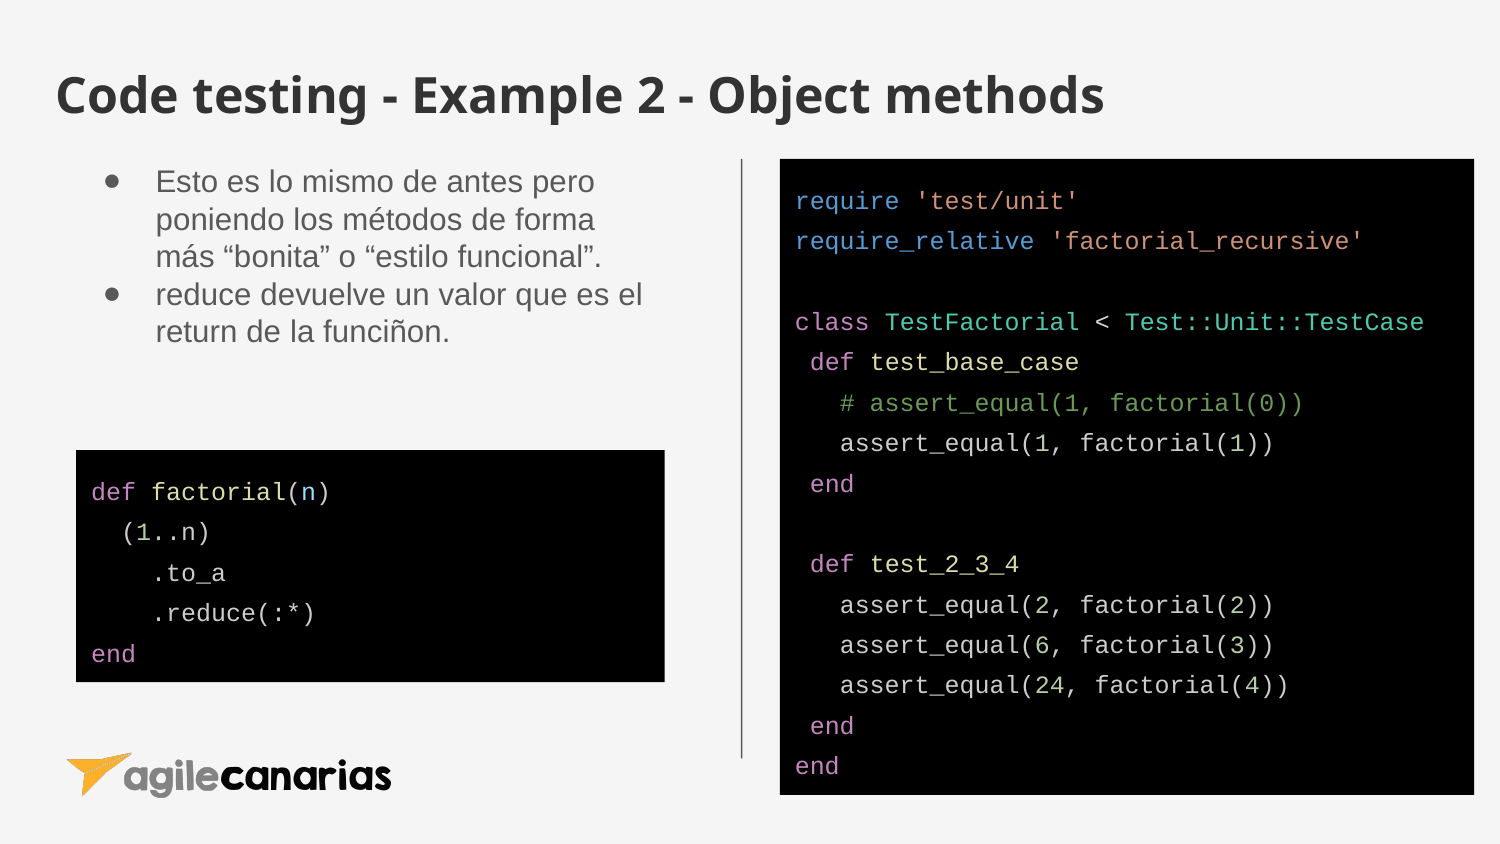

Code testing - Example 2 - Object methods
Esto es lo mismo de antes pero poniendo los métodos de forma más “bonita” o “estilo funcional”.
reduce devuelve un valor que es el return de la funciñon.
require 'test/unit'
require_relative 'factorial_recursive'
class TestFactorial < Test::Unit::TestCase
 def test_base_case
 # assert_equal(1, factorial(0))
 assert_equal(1, factorial(1))
 end
 def test_2_3_4
 assert_equal(2, factorial(2))
 assert_equal(6, factorial(3))
 assert_equal(24, factorial(4))
 end
end
def factorial(n)
 (1..n)
 .to_a
 .reduce(:*)
end